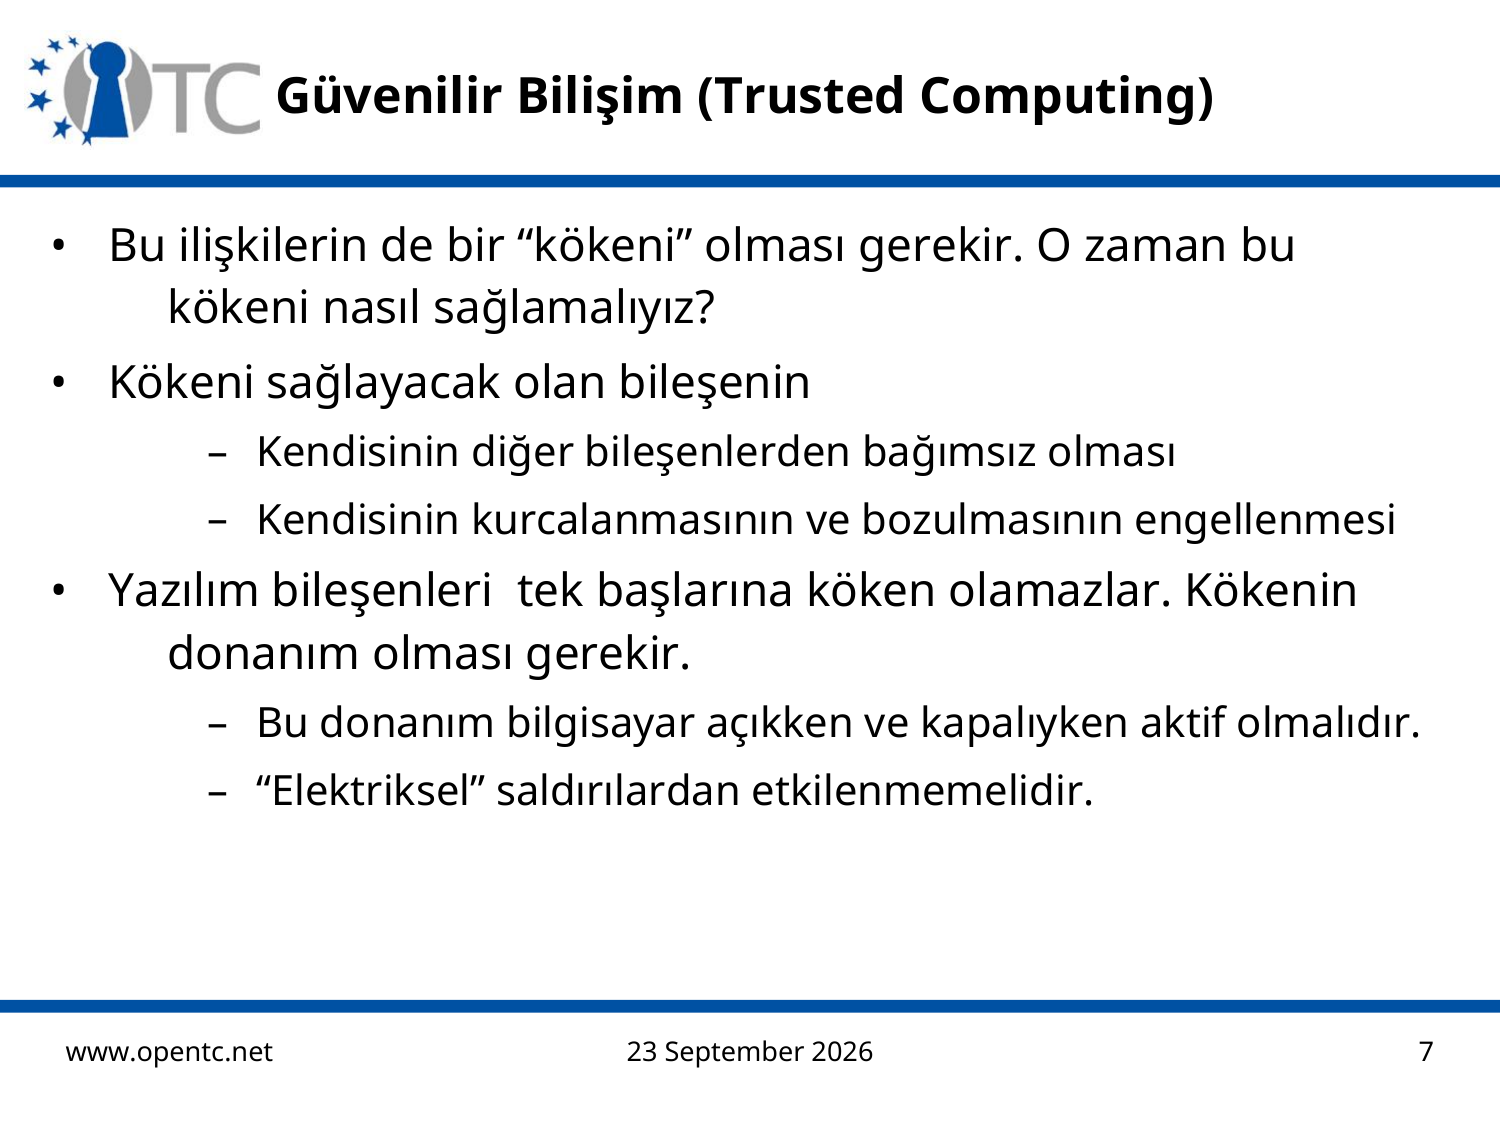

# Güvenilir Bilişim (Trusted Computing)
Bu ilişkilerin de bir “kökeni” olması gerekir. O zaman bu kökeni nasıl sağlamalıyız?
Kökeni sağlayacak olan bileşenin
Kendisinin diğer bileşenlerden bağımsız olması
Kendisinin kurcalanmasının ve bozulmasının engellenmesi
Yazılım bileşenleri tek başlarına köken olamazlar. Kökenin donanım olması gerekir.
Bu donanım bilgisayar açıkken ve kapalıyken aktif olmalıdır.
“Elektriksel” saldırılardan etkilenmemelidir.